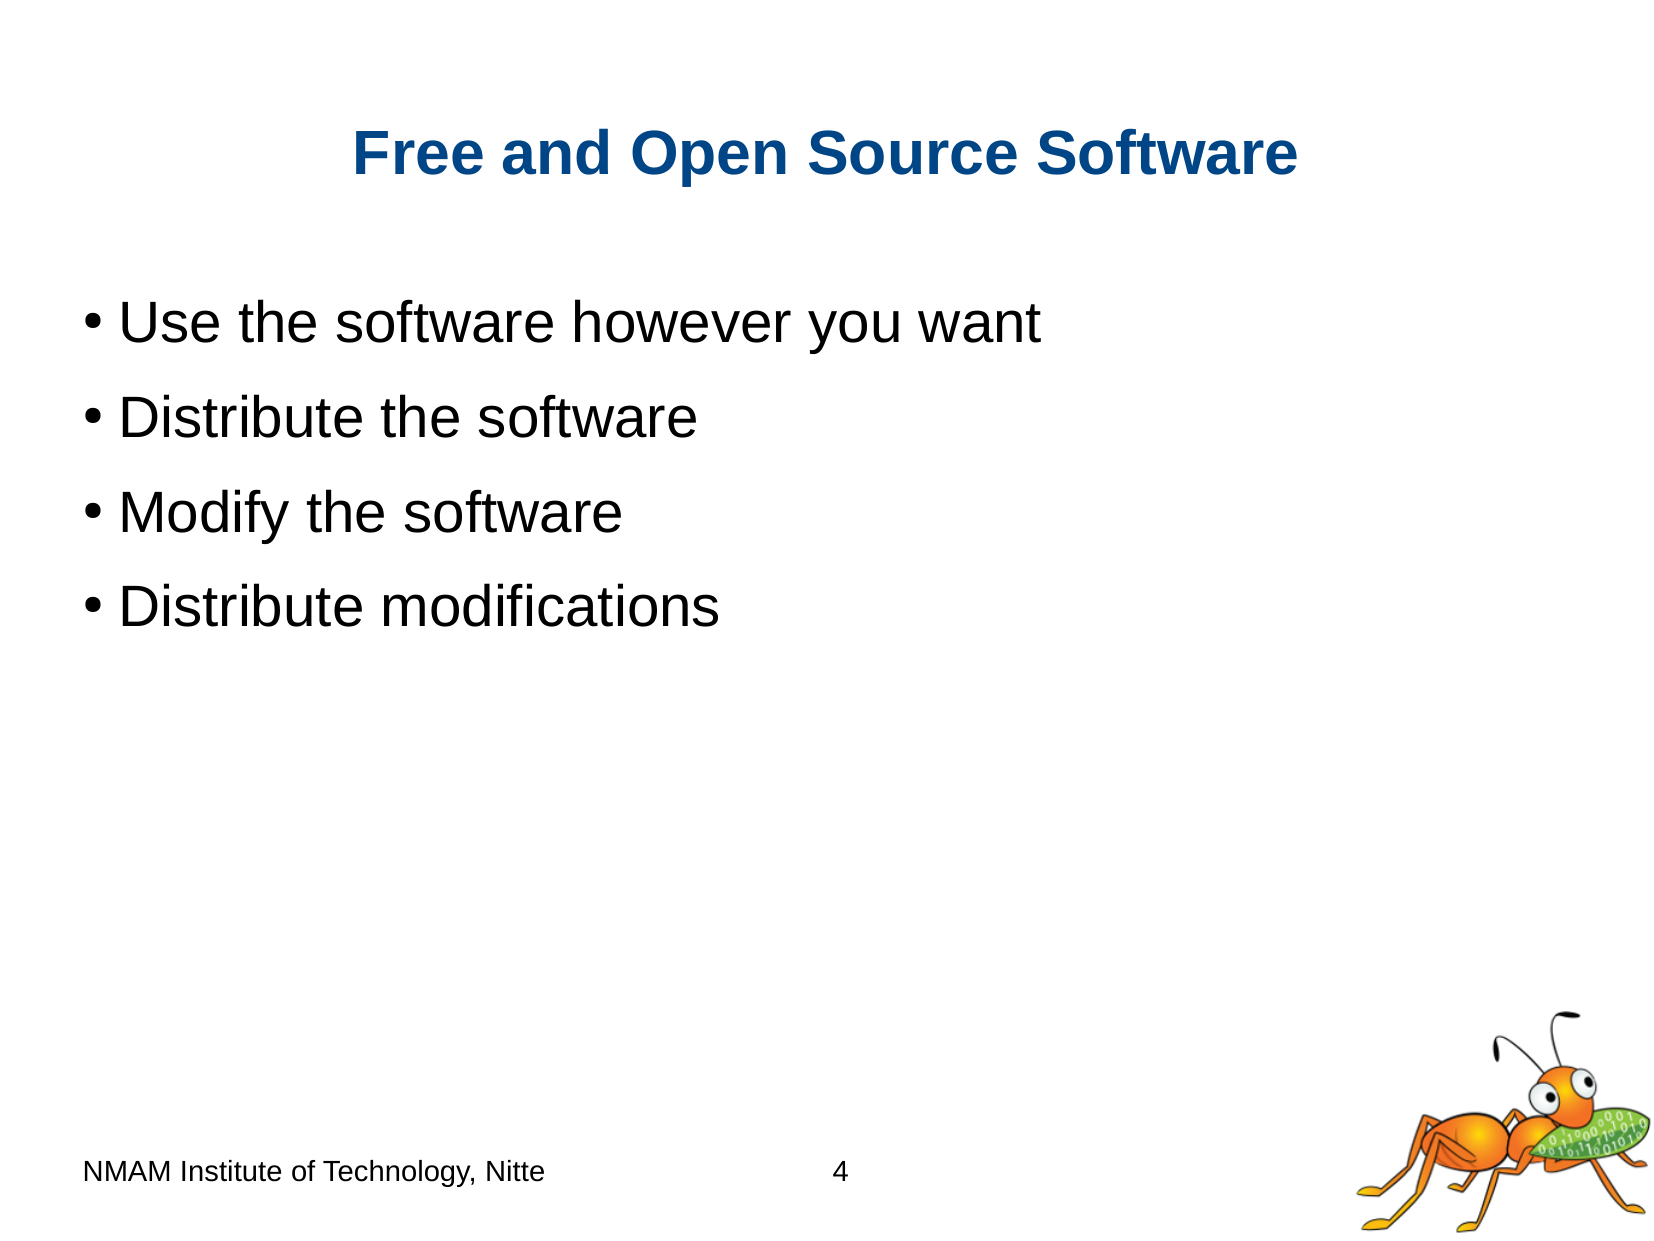

# Free and Open Source Software
Use the software however you want
Distribute the software
Modify the software
Distribute modifications
NMAM.I.T, Nitte
4